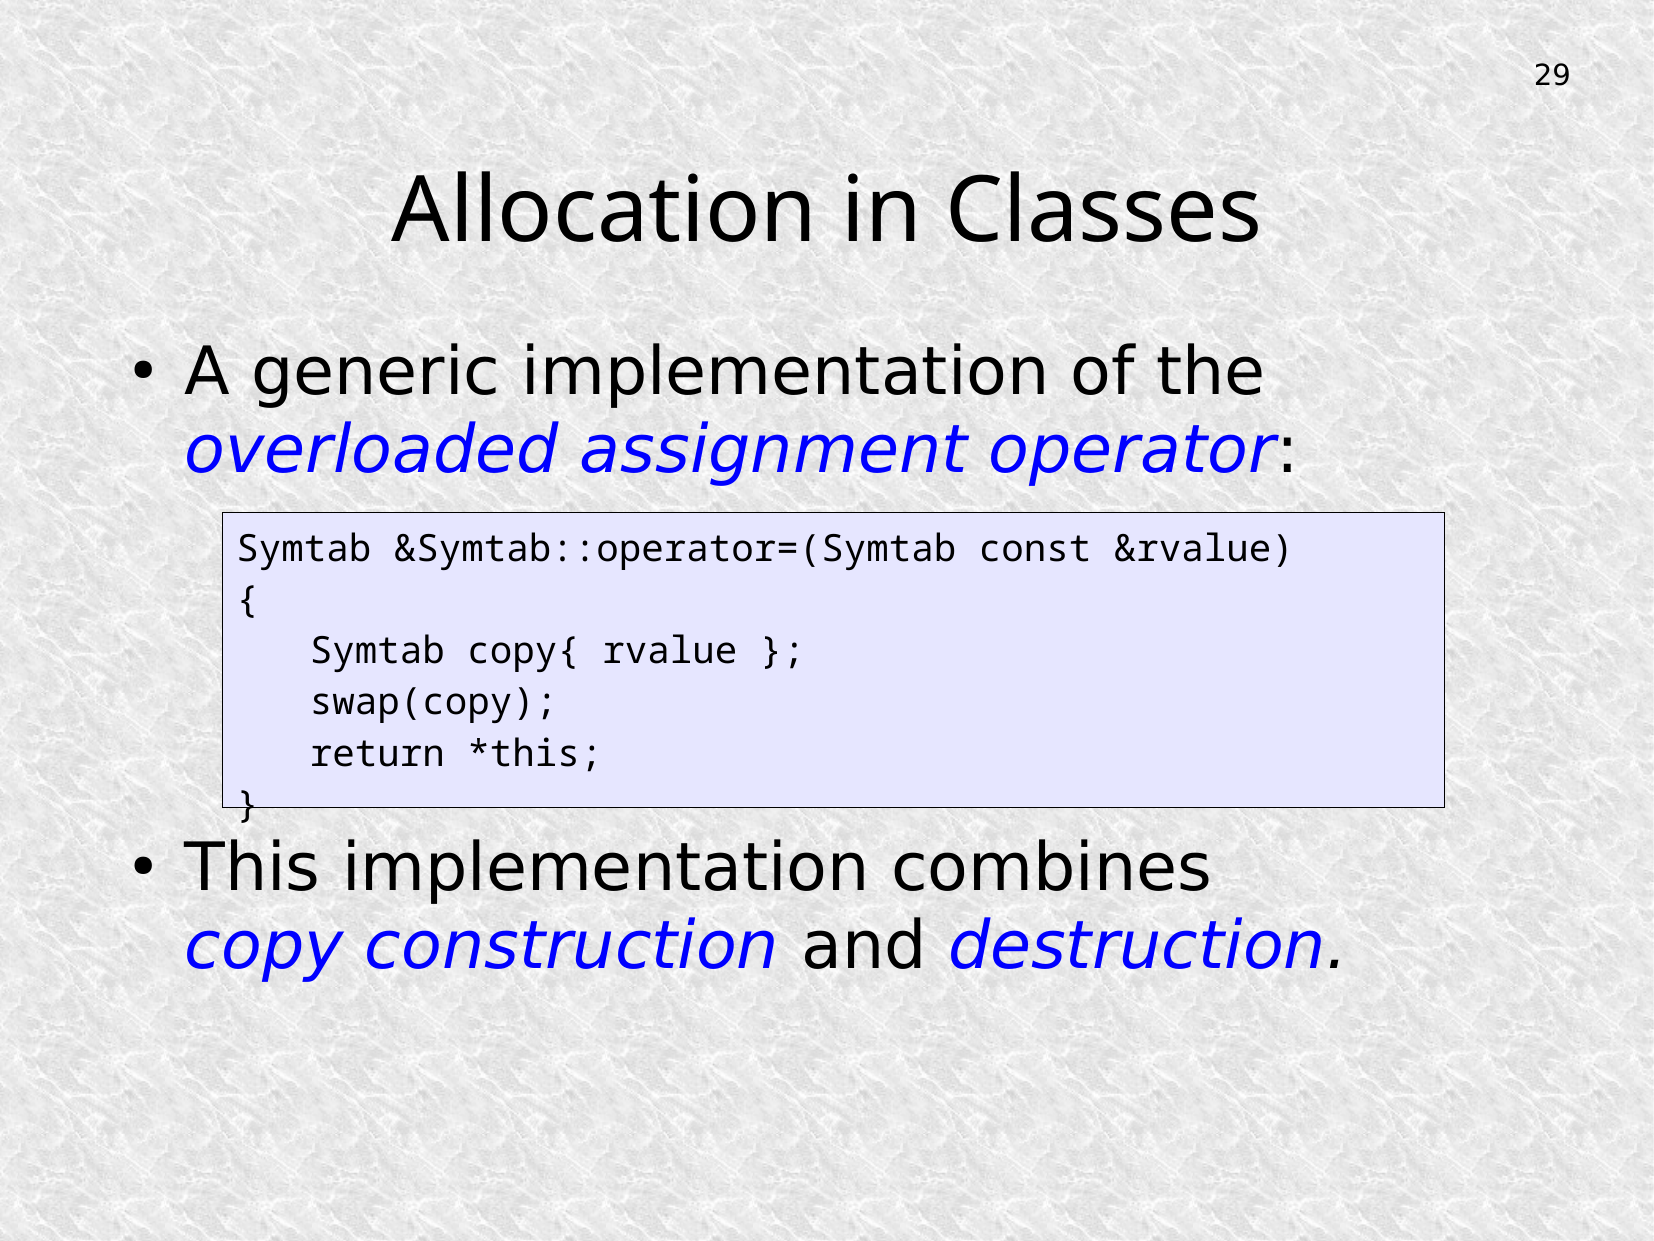

29
# Allocation in Classes
A generic implementation of the overloaded assignment operator:
This implementation combines
copy construction and destruction.
Symtab &Symtab::operator=(Symtab const &rvalue)
{
	Symtab copy{ rvalue };
	swap(copy);
	return *this;
}